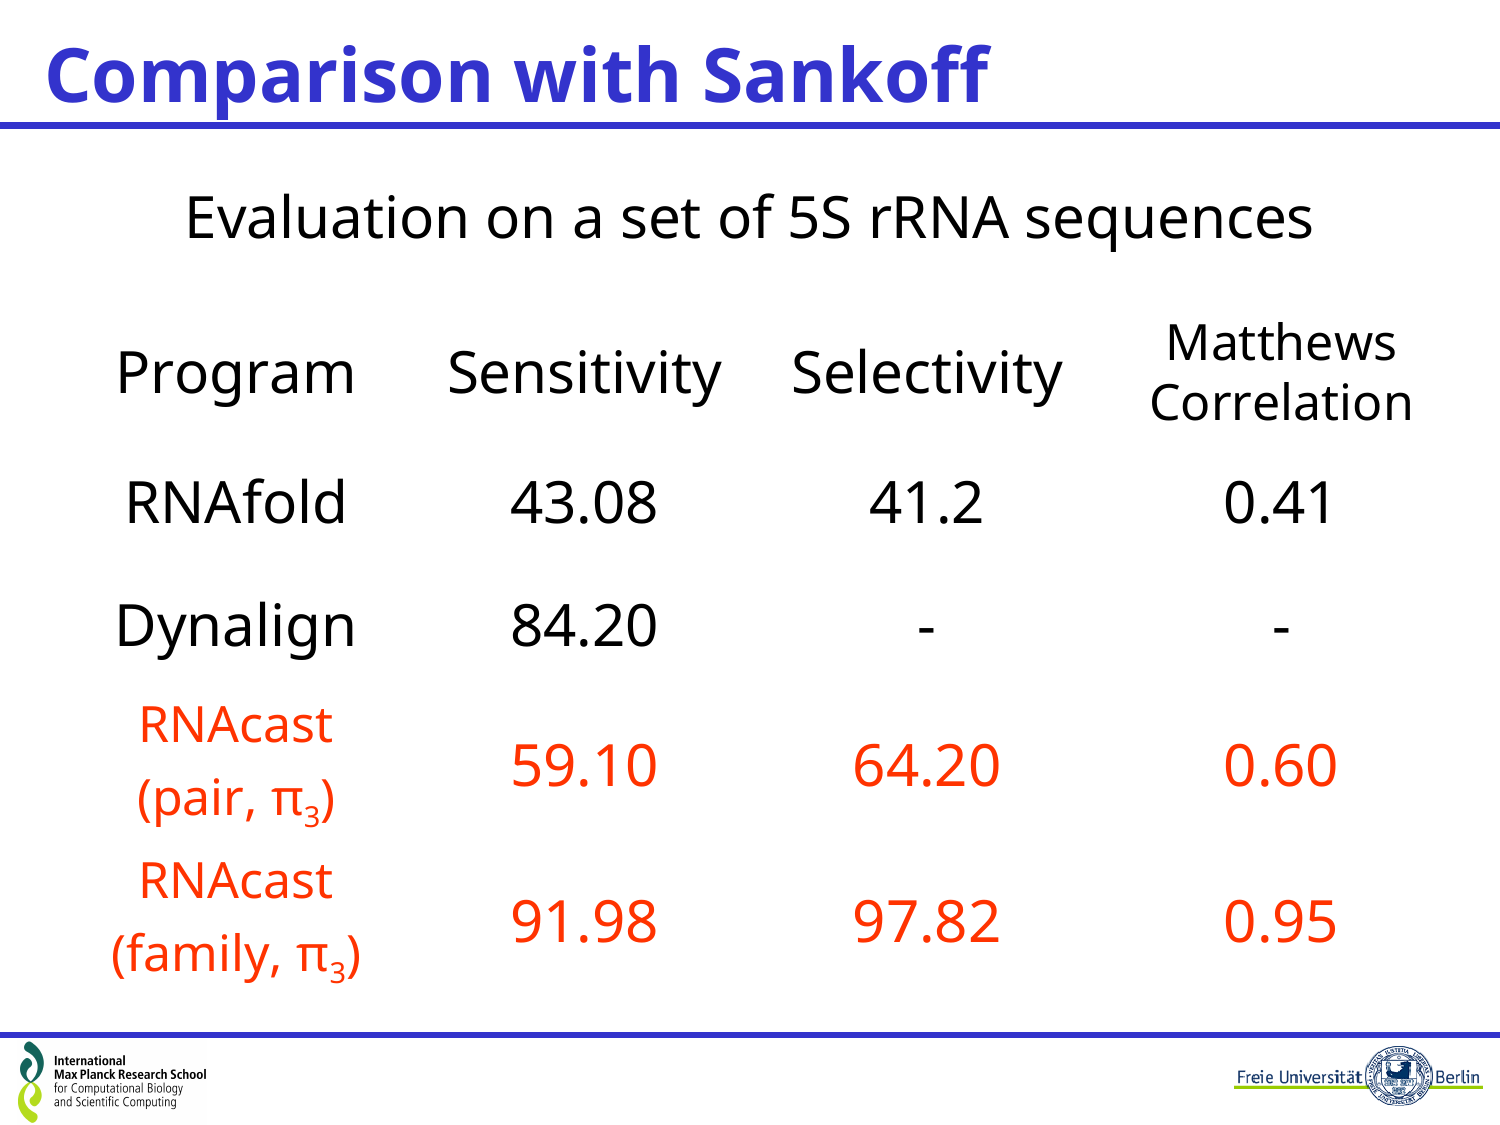

# Comparison with Sankoff
Evaluation on a set of 5S rRNA sequences
| Program | Sensitivity | Selectivity | Matthews Correlation |
| --- | --- | --- | --- |
| RNAfold | 43.08 | 41.2 | 0.41 |
| Dynalign | 84.20 | - | - |
| RNAcast (pair, π3) | 59.10 | 64.20 | 0.60 |
| RNAcast (family, π3) | 91.98 | 97.82 | 0.95 |